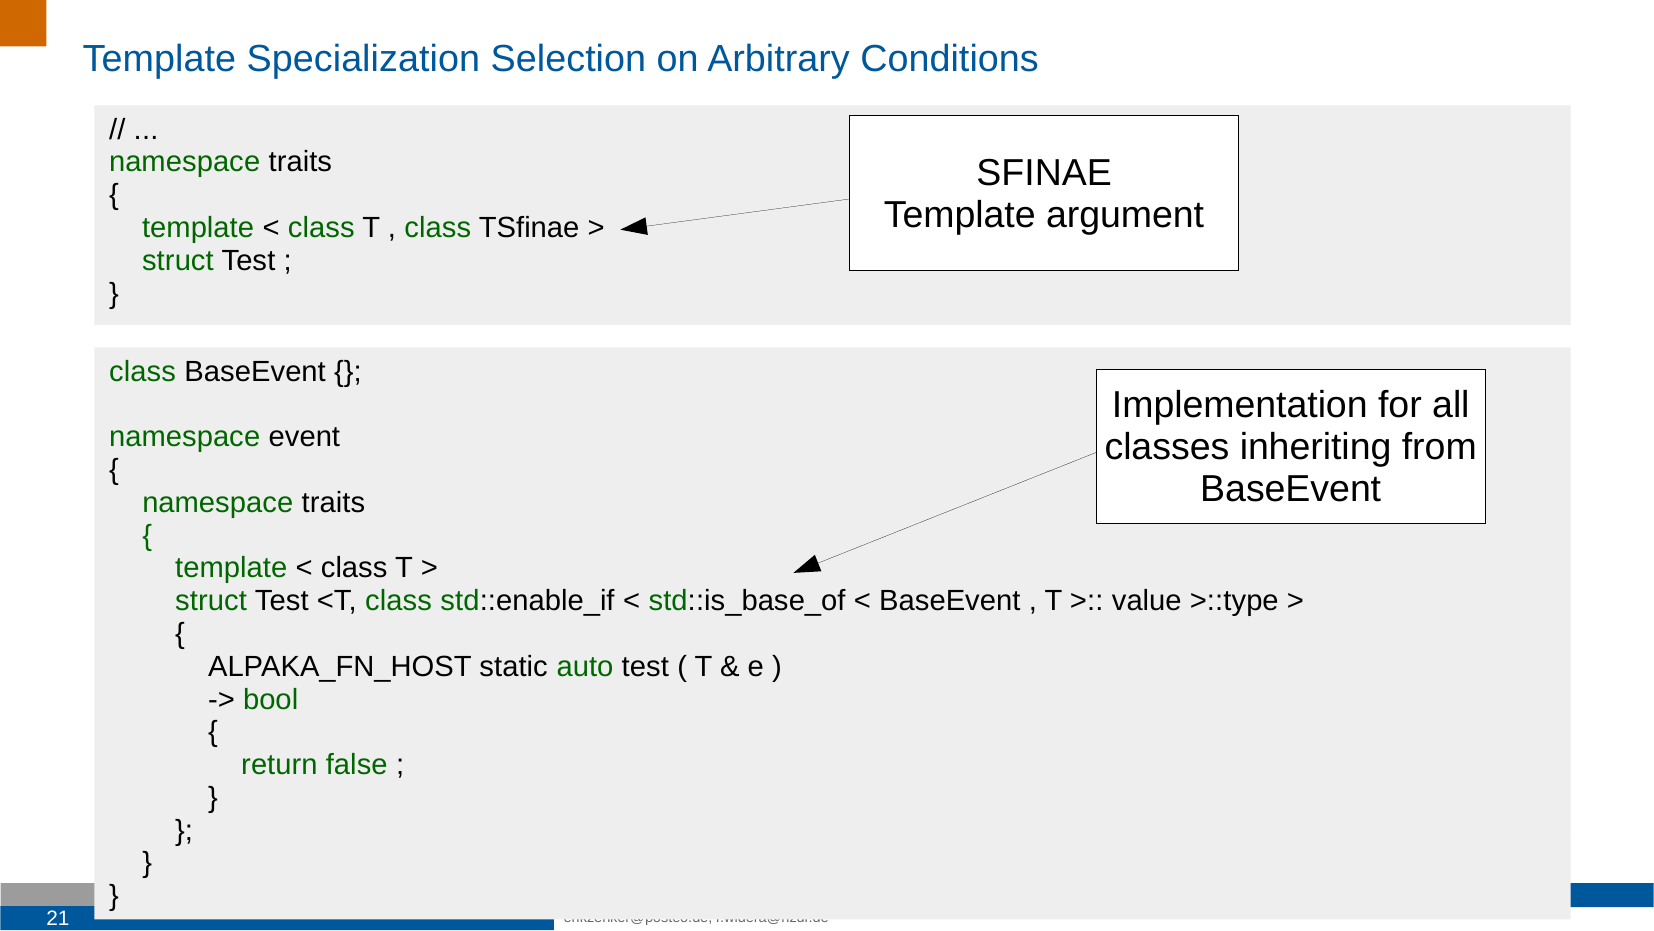

# Template Specialization Selection on Arbitrary Conditions
// ...
namespace traits
{
 template < class T , class TSfinae >
 struct Test ;
}
SFINAE
Template argument
class BaseEvent {};
namespace event
{
 namespace traits
 {
 template < class T >
 struct Test <T, class std::enable_if < std::is_base_of < BaseEvent , T >:: value >::type >
 {
 ALPAKA_FN_HOST static auto test ( T & e )
 -> bool
 {
 return false ;
 }
 };
 }
}
Implementation for all
classes inheriting from
BaseEvent